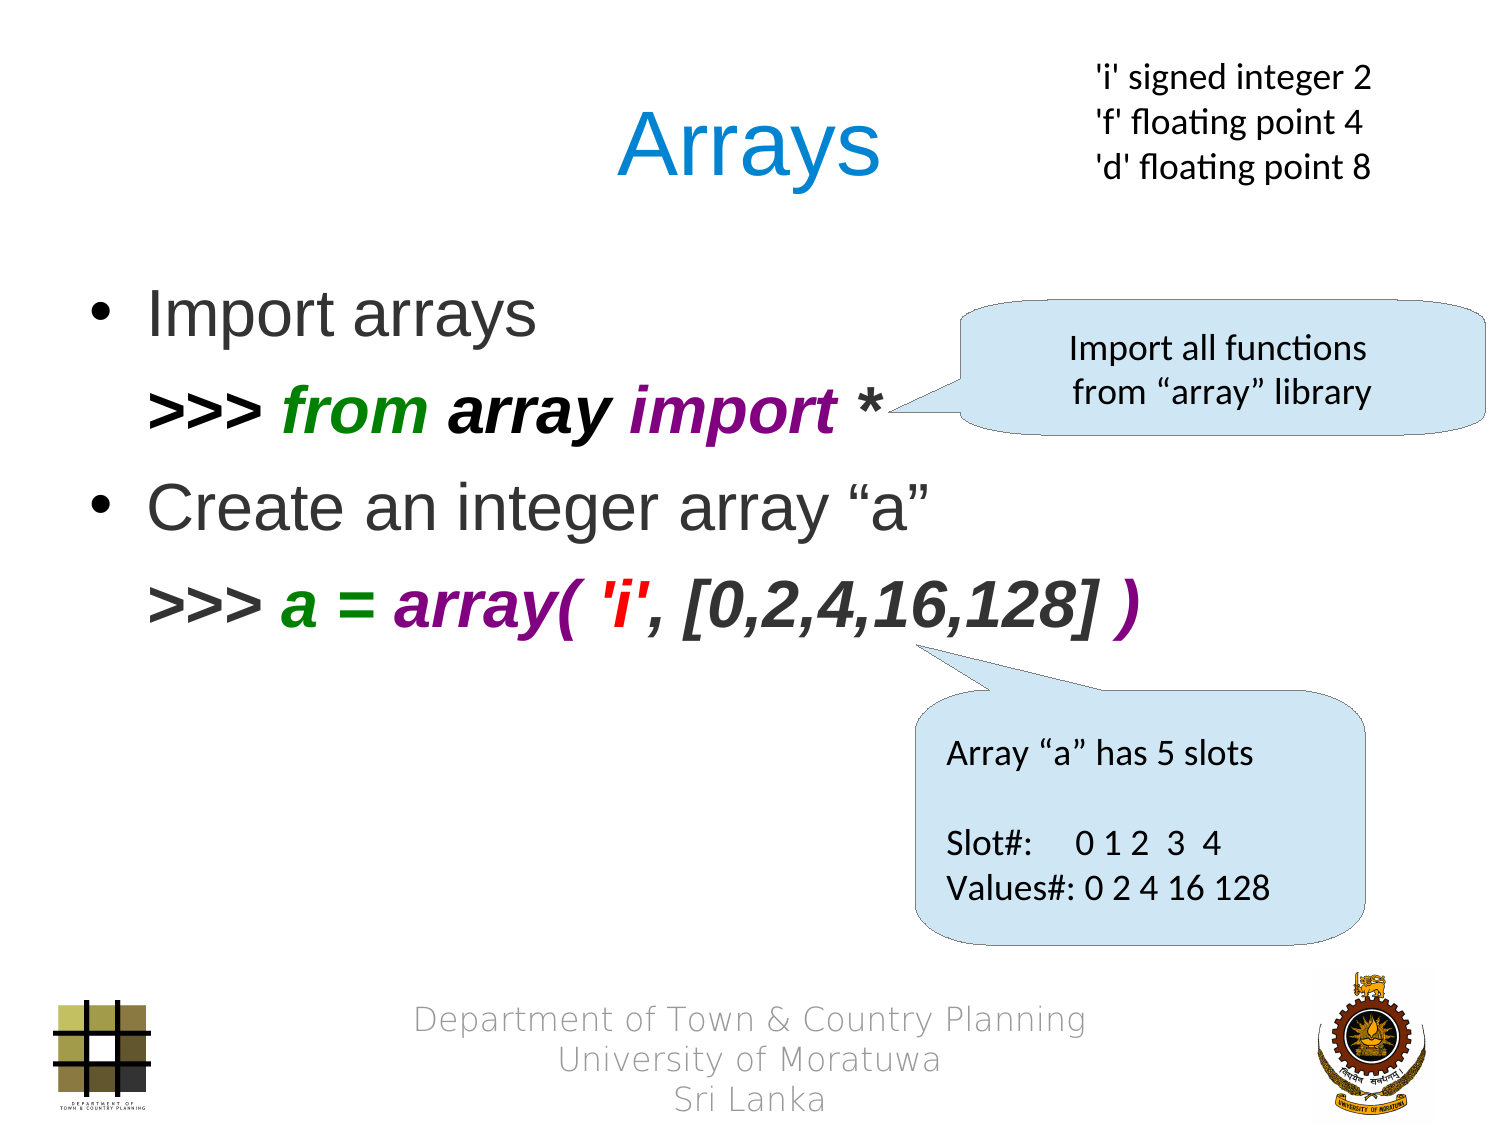

# Arrays
'i' signed integer 2
'f' floating point 4
'd' floating point 8
Import arrays
>>> from array import *
Create an integer array “a”
>>> a = array( 'i', [0,2,4,16,128] )
Import all functions
from “array” library
Array “a” has 5 slots
Slot#: 0 1 2 3 4
Values#: 0 2 4 16 128